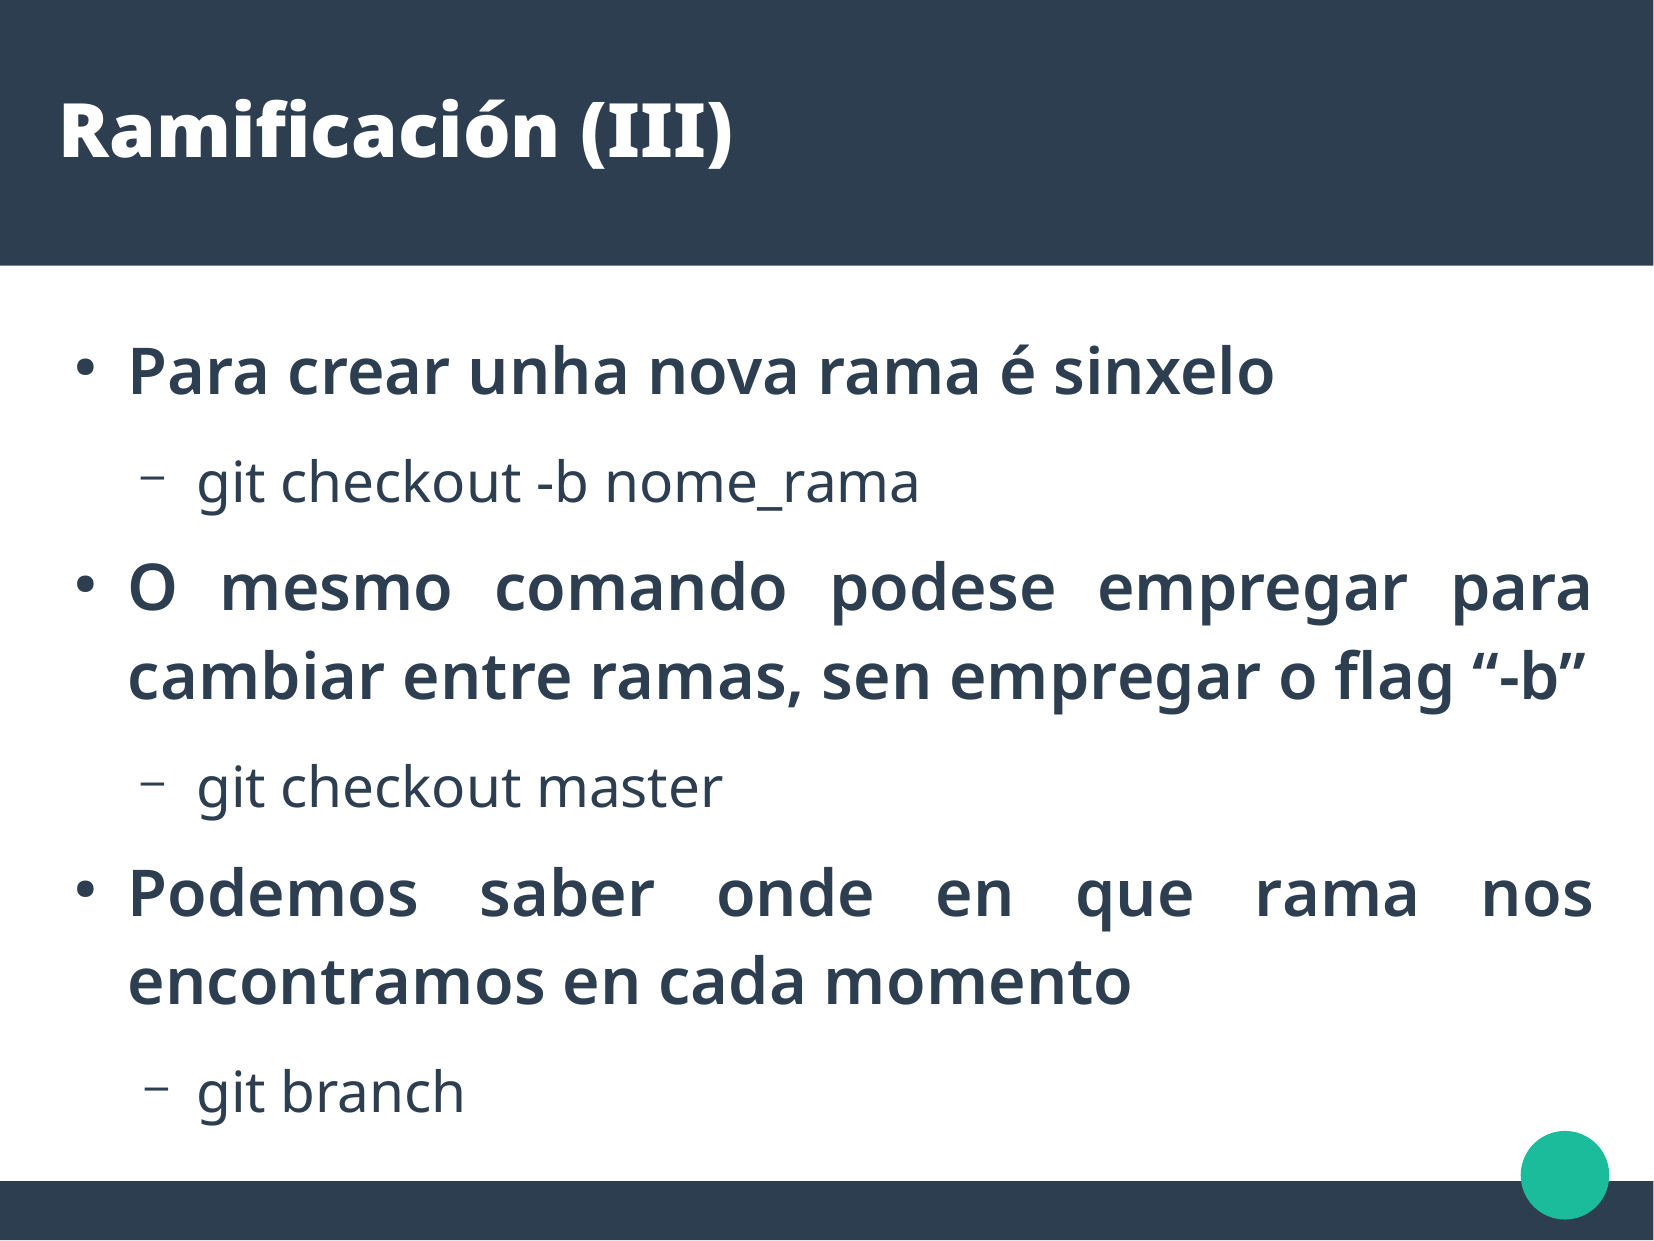

# Ramificación (III)
Para crear unha nova rama é sinxelo
git checkout -b nome_rama
O mesmo comando podese empregar para cambiar entre ramas, sen empregar o flag “-b”
git checkout master
Podemos saber onde en que rama nos encontramos en cada momento
git branch